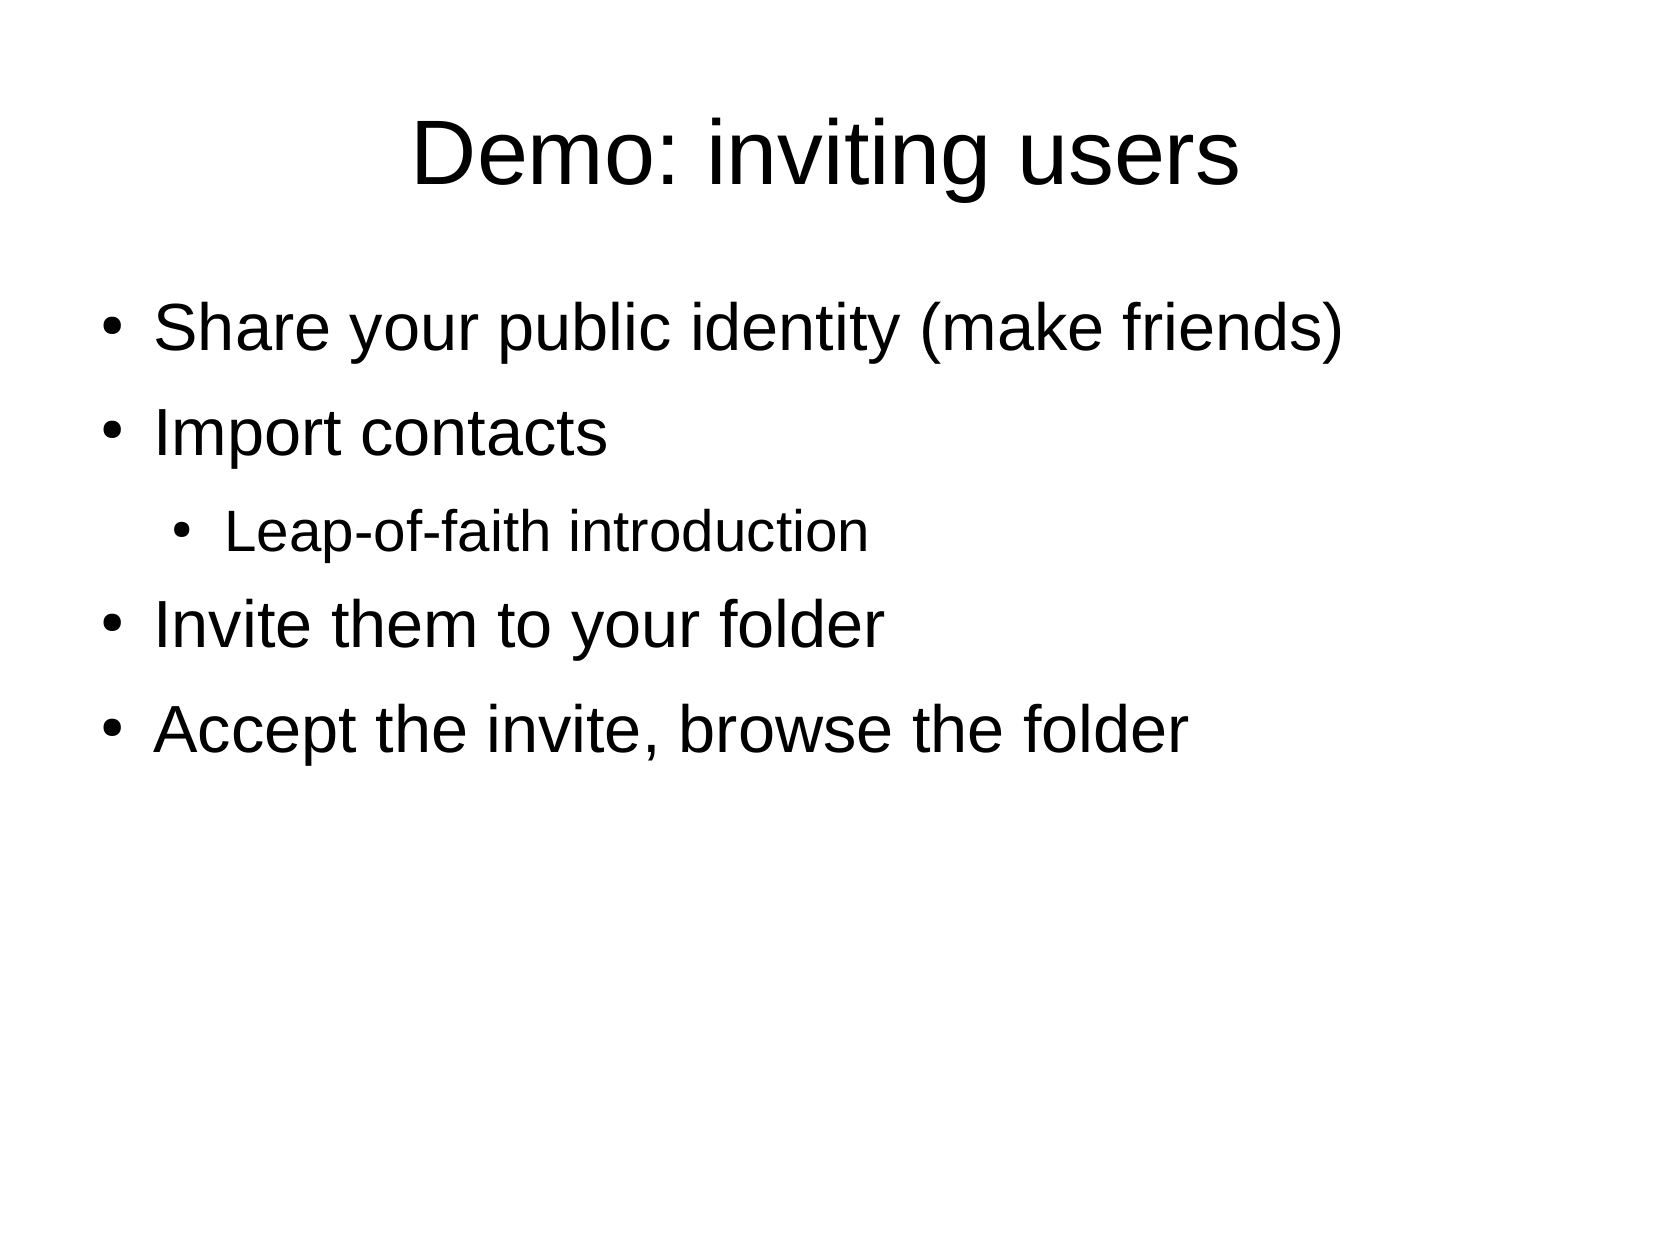

# Demo: inviting users
Share your public identity (make friends)
Import contacts
Leap-of-faith introduction
Invite them to your folder
Accept the invite, browse the folder